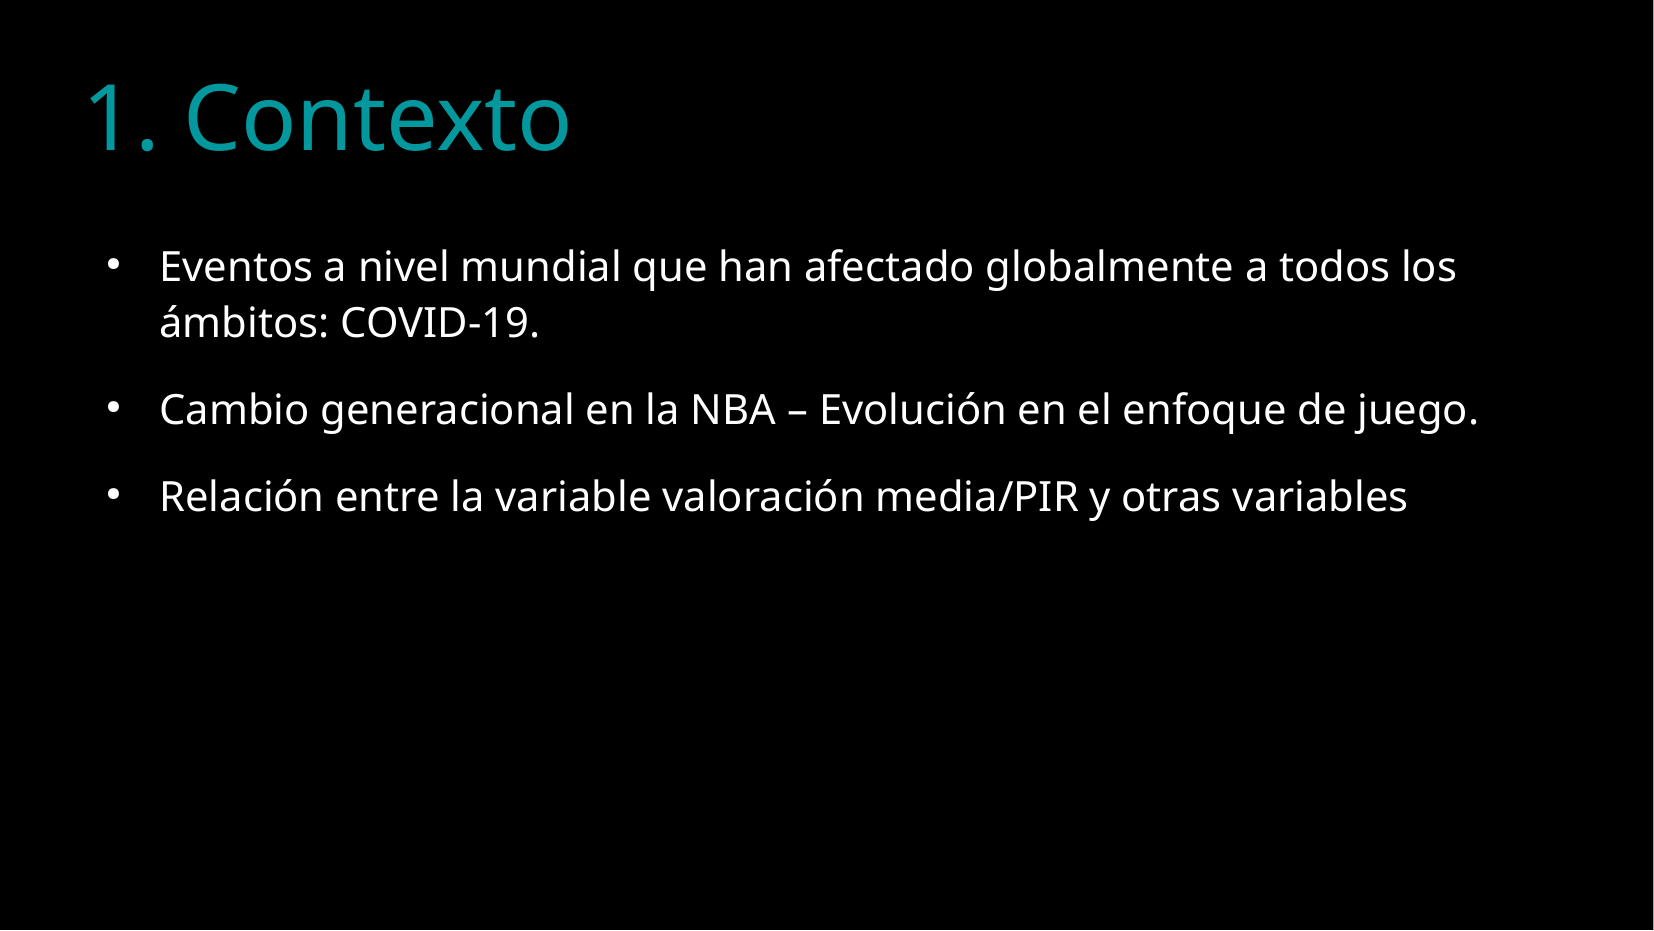

# 1. Contexto
Eventos a nivel mundial que han afectado globalmente a todos los ámbitos: COVID-19.
Cambio generacional en la NBA – Evolución en el enfoque de juego.
Relación entre la variable valoración media/PIR y otras variables